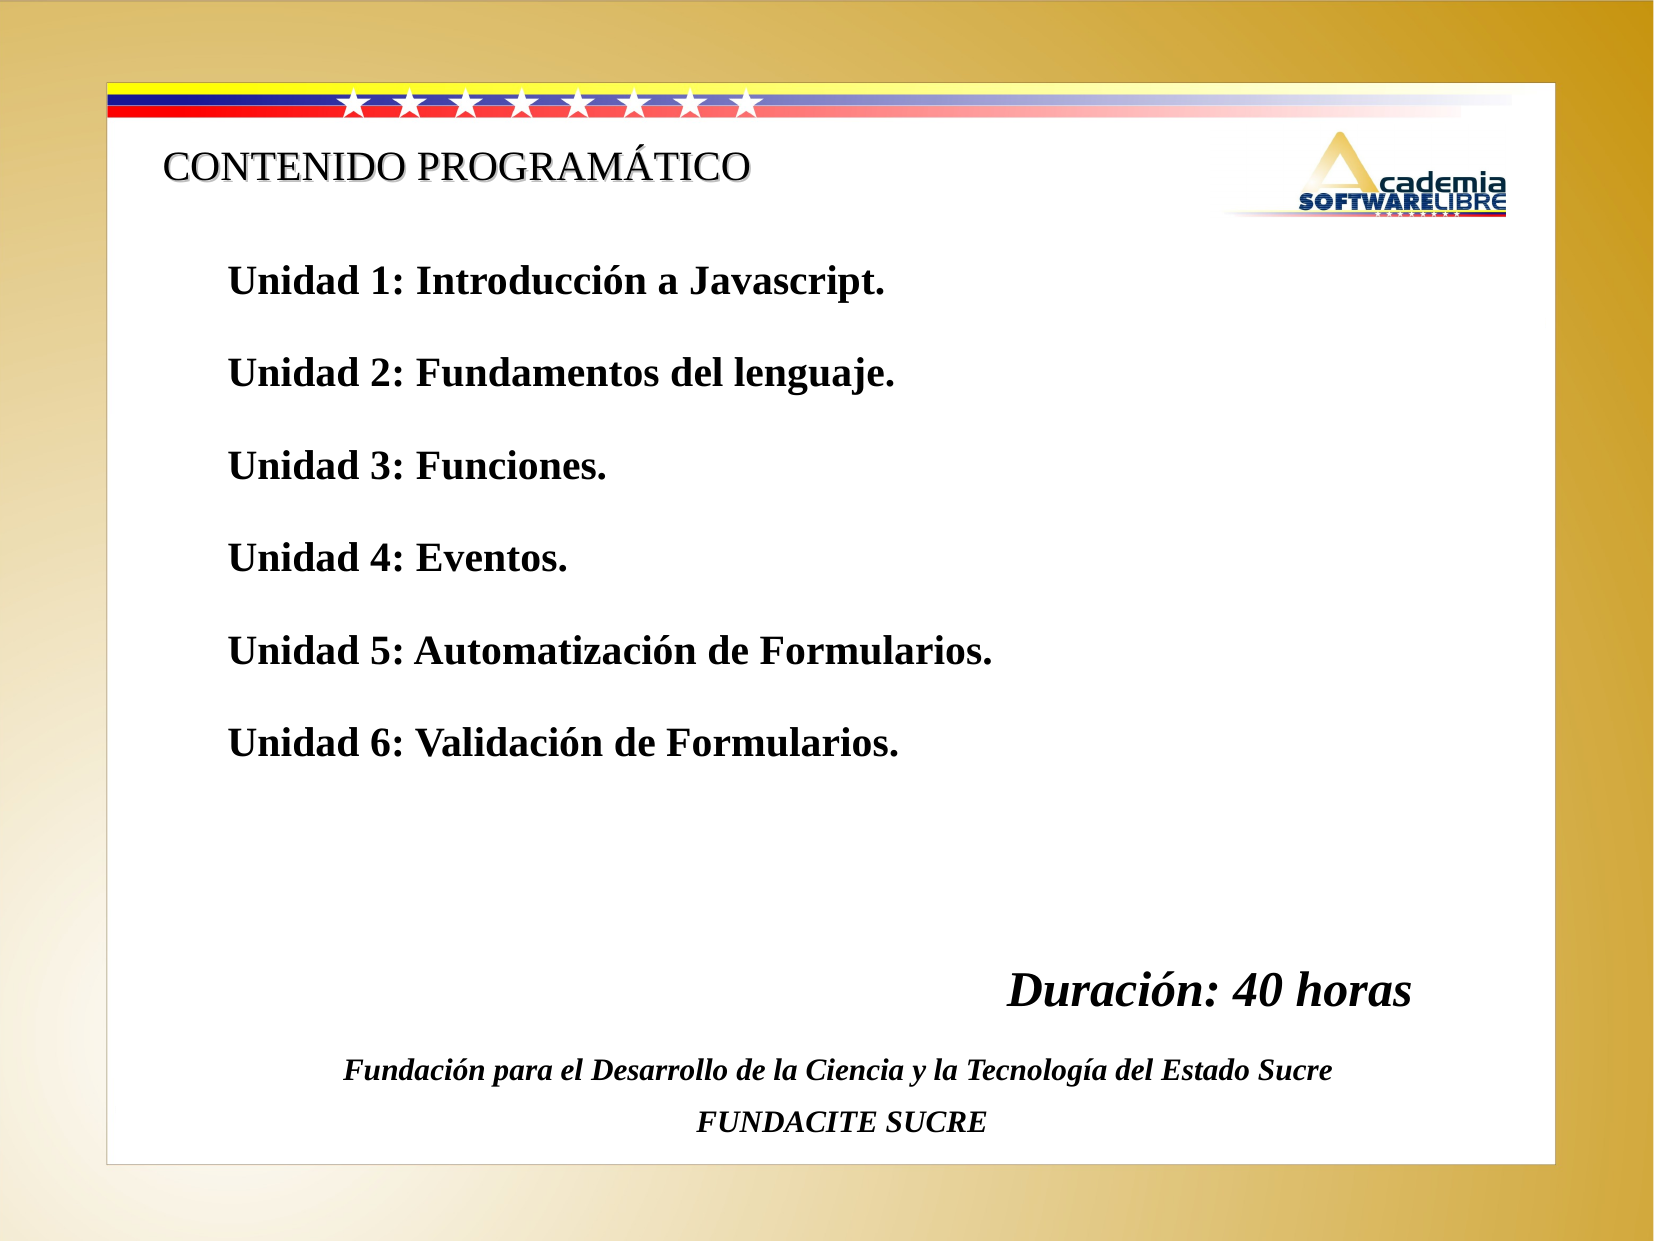

CONTENIDO PROGRAMÁTICO
Unidad 1: Introducción a Javascript.
Unidad 2: Fundamentos del lenguaje.
Unidad 3: Funciones.
Unidad 4: Eventos.
Unidad 5: Automatización de Formularios.
Unidad 6: Validación de Formularios.
Duración: 40 horas
Fundación para el Desarrollo de la Ciencia y la Tecnología del Estado Sucre
 FUNDACITE SUCRE